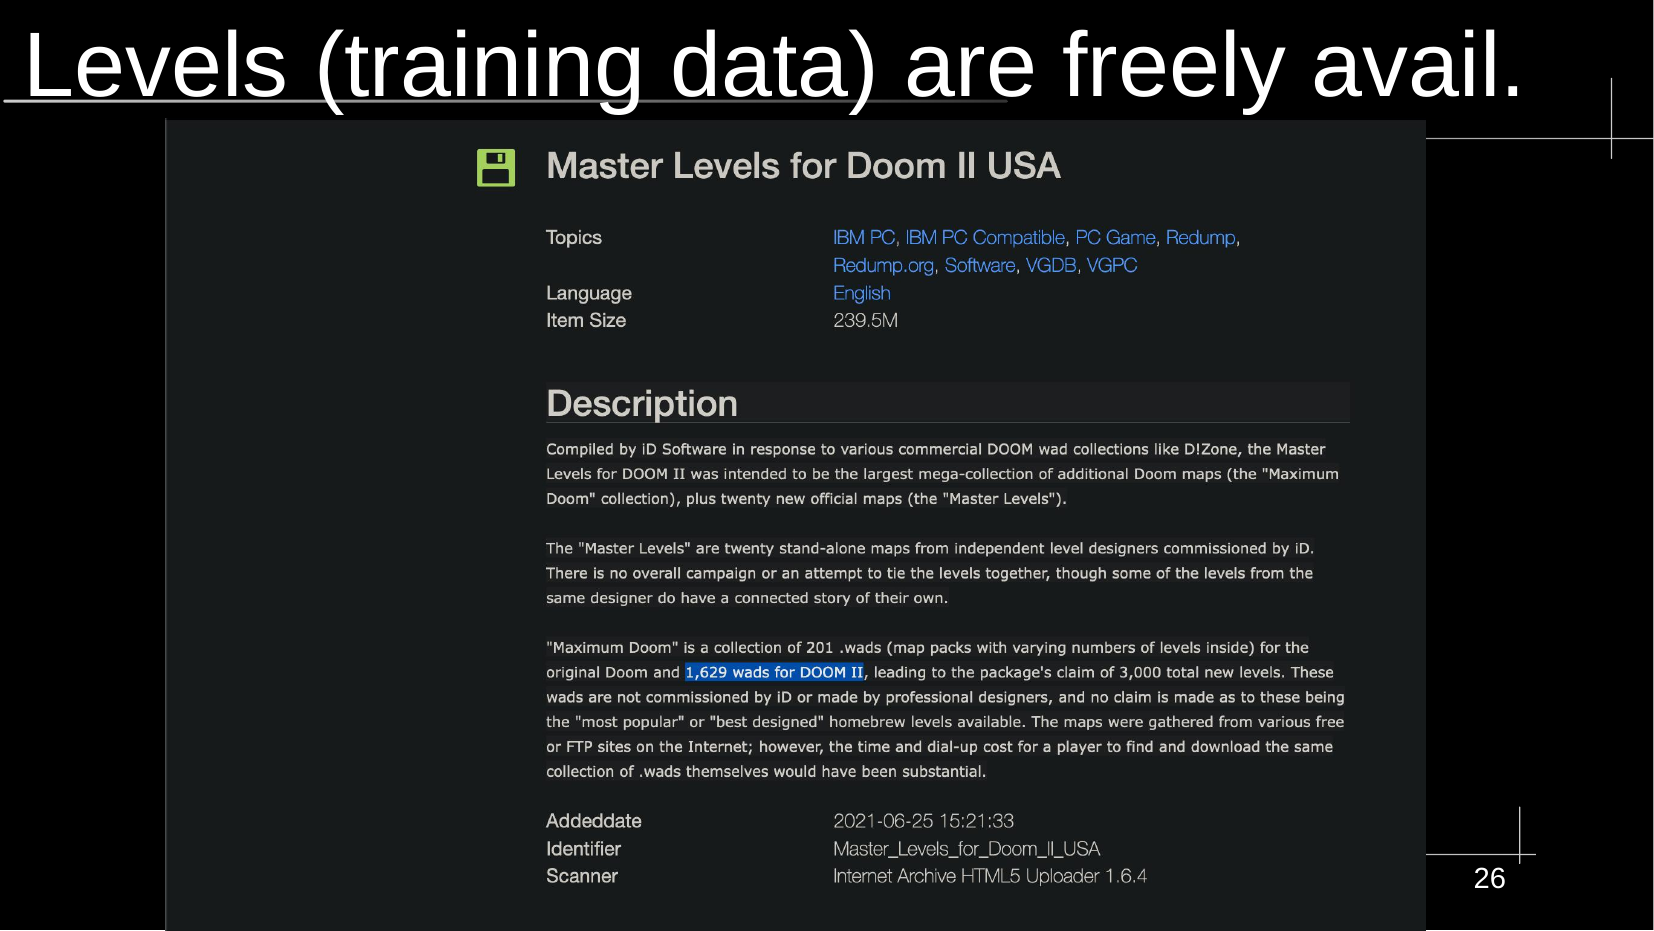

# Levels (training data) are freely avail.
26